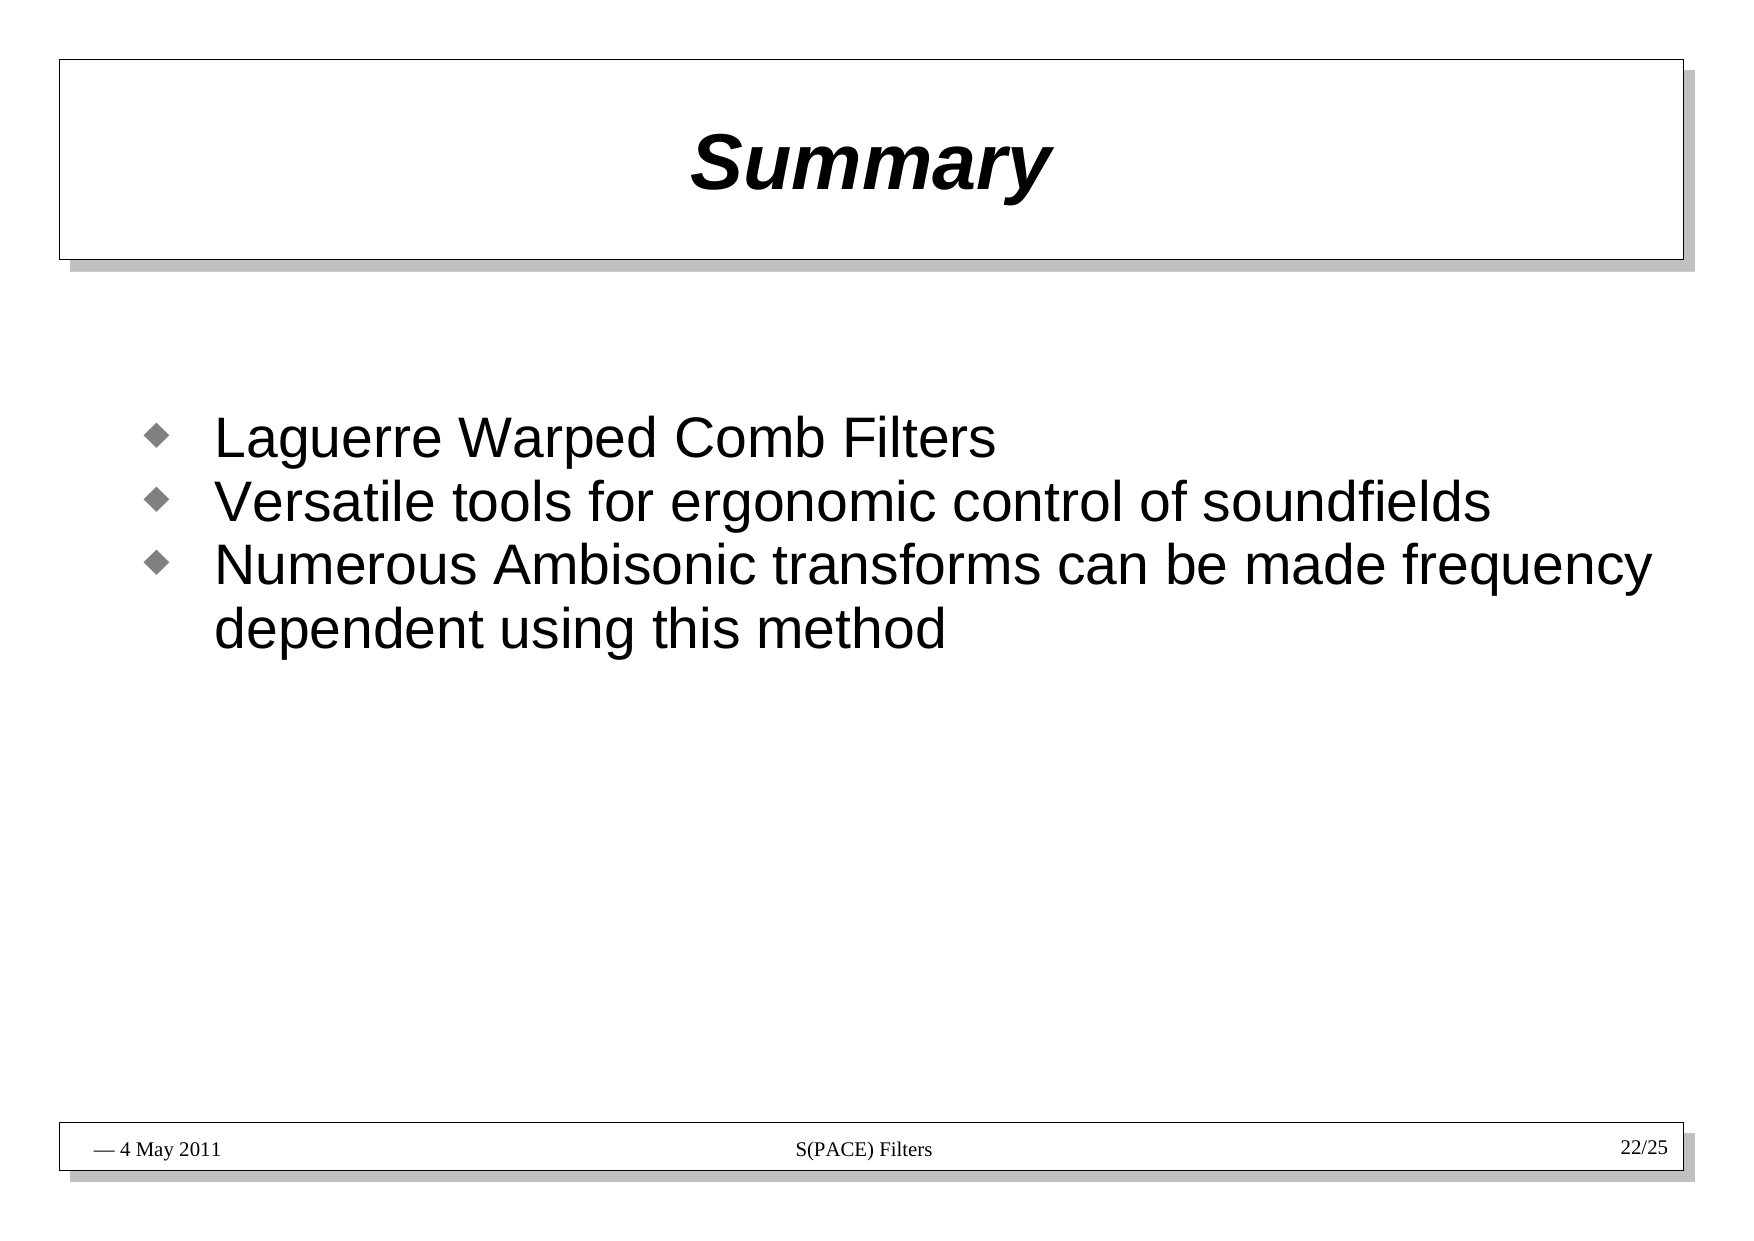

# Summary
Laguerre Warped Comb Filters
Versatile tools for ergonomic control of soundfields
Numerous Ambisonic transforms can be made frequency dependent using this method